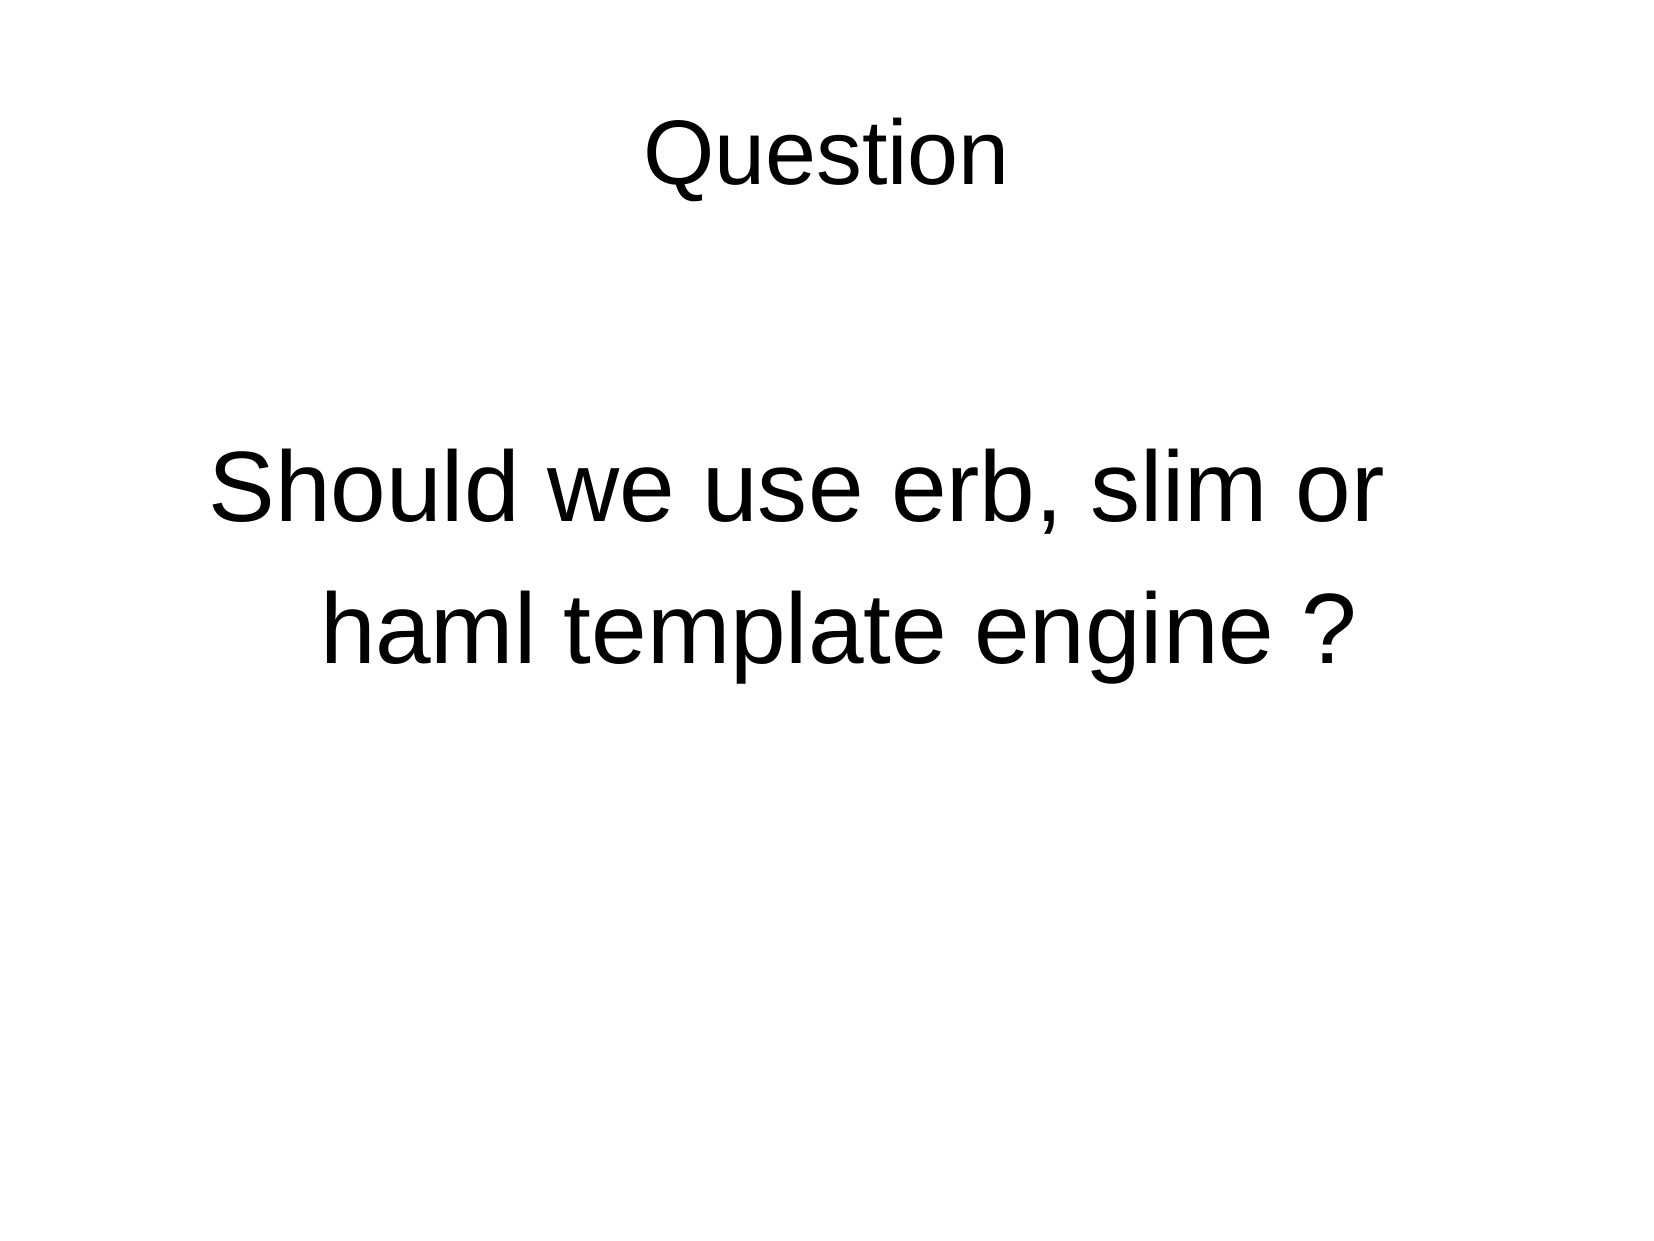

# Question
 Should we use erb, slim or
 haml template engine ?